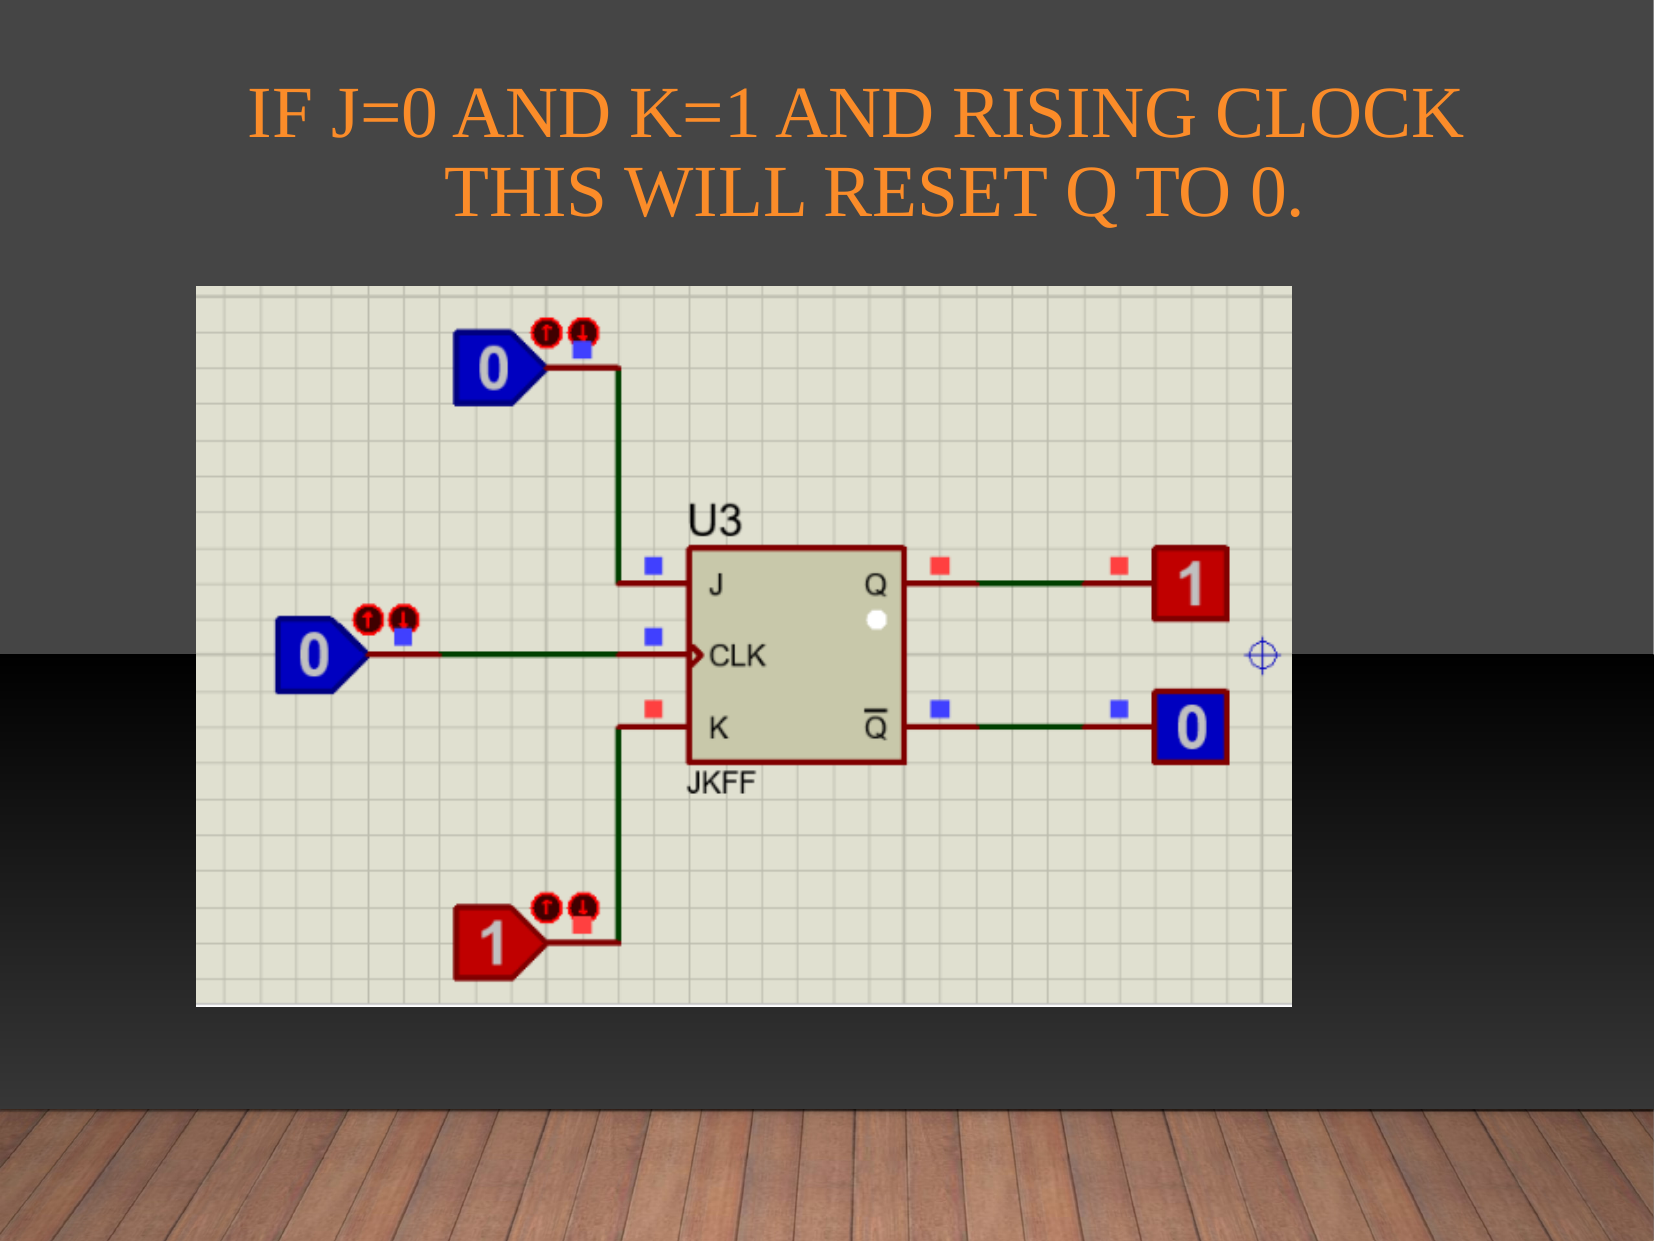

# if j=0 and k=1 and rising clock this will reset Q to 0.